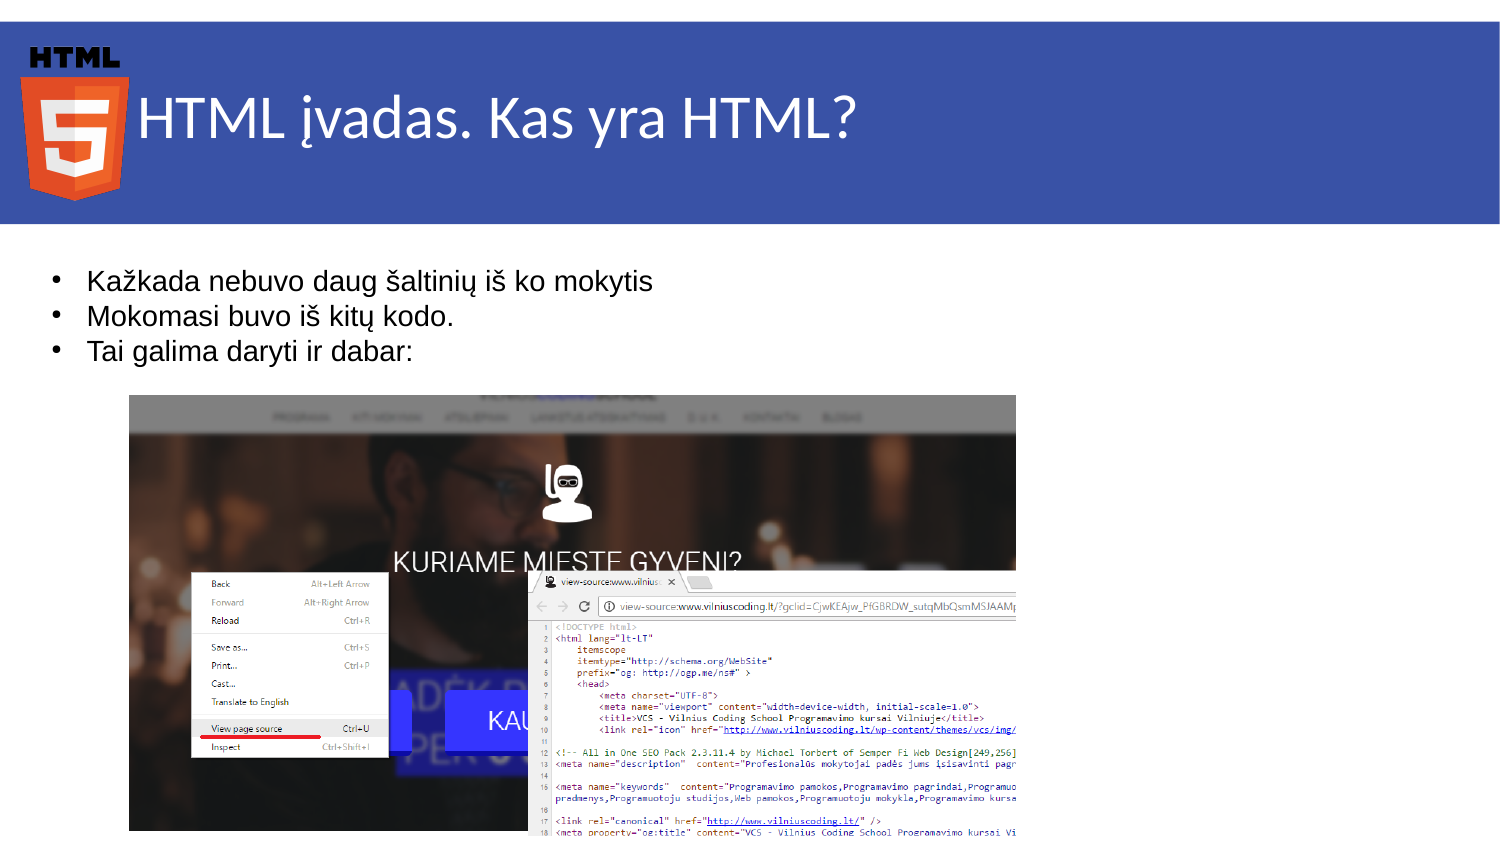

# HTML įvadas. Kas yra HTML?
Kažkada nebuvo daug šaltinių iš ko mokytis
Mokomasi buvo iš kitų kodo.
Tai galima daryti ir dabar: